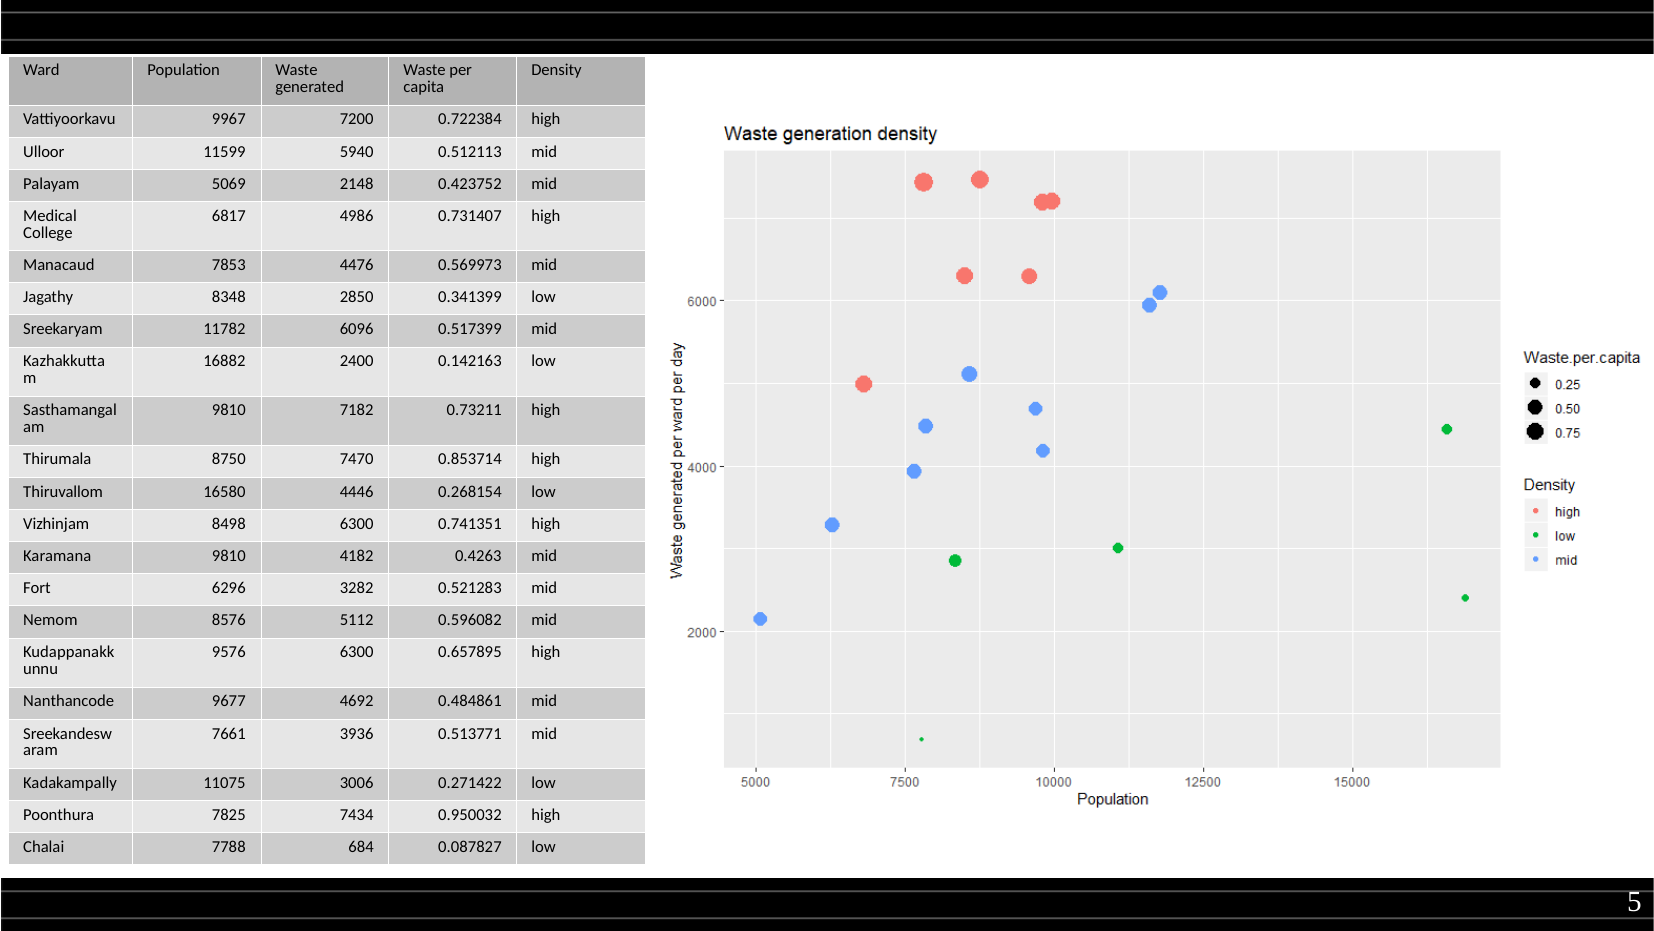

| Ward | Population | Waste generated | Waste per capita | Density |
| --- | --- | --- | --- | --- |
| Vattiyoorkavu | 9967 | 7200 | 0.722384 | high |
| Ulloor | 11599 | 5940 | 0.512113 | mid |
| Palayam | 5069 | 2148 | 0.423752 | mid |
| Medical College | 6817 | 4986 | 0.731407 | high |
| Manacaud | 7853 | 4476 | 0.569973 | mid |
| Jagathy | 8348 | 2850 | 0.341399 | low |
| Sreekaryam | 11782 | 6096 | 0.517399 | mid |
| Kazhakkuttam | 16882 | 2400 | 0.142163 | low |
| Sasthamangalam | 9810 | 7182 | 0.73211 | high |
| Thirumala | 8750 | 7470 | 0.853714 | high |
| Thiruvallom | 16580 | 4446 | 0.268154 | low |
| Vizhinjam | 8498 | 6300 | 0.741351 | high |
| Karamana | 9810 | 4182 | 0.4263 | mid |
| Fort | 6296 | 3282 | 0.521283 | mid |
| Nemom | 8576 | 5112 | 0.596082 | mid |
| Kudappanakkunnu | 9576 | 6300 | 0.657895 | high |
| Nanthancode | 9677 | 4692 | 0.484861 | mid |
| Sreekandeswaram | 7661 | 3936 | 0.513771 | mid |
| Kadakampally | 11075 | 3006 | 0.271422 | low |
| Poonthura | 7825 | 7434 | 0.950032 | high |
| Chalai | 7788 | 684 | 0.087827 | low |